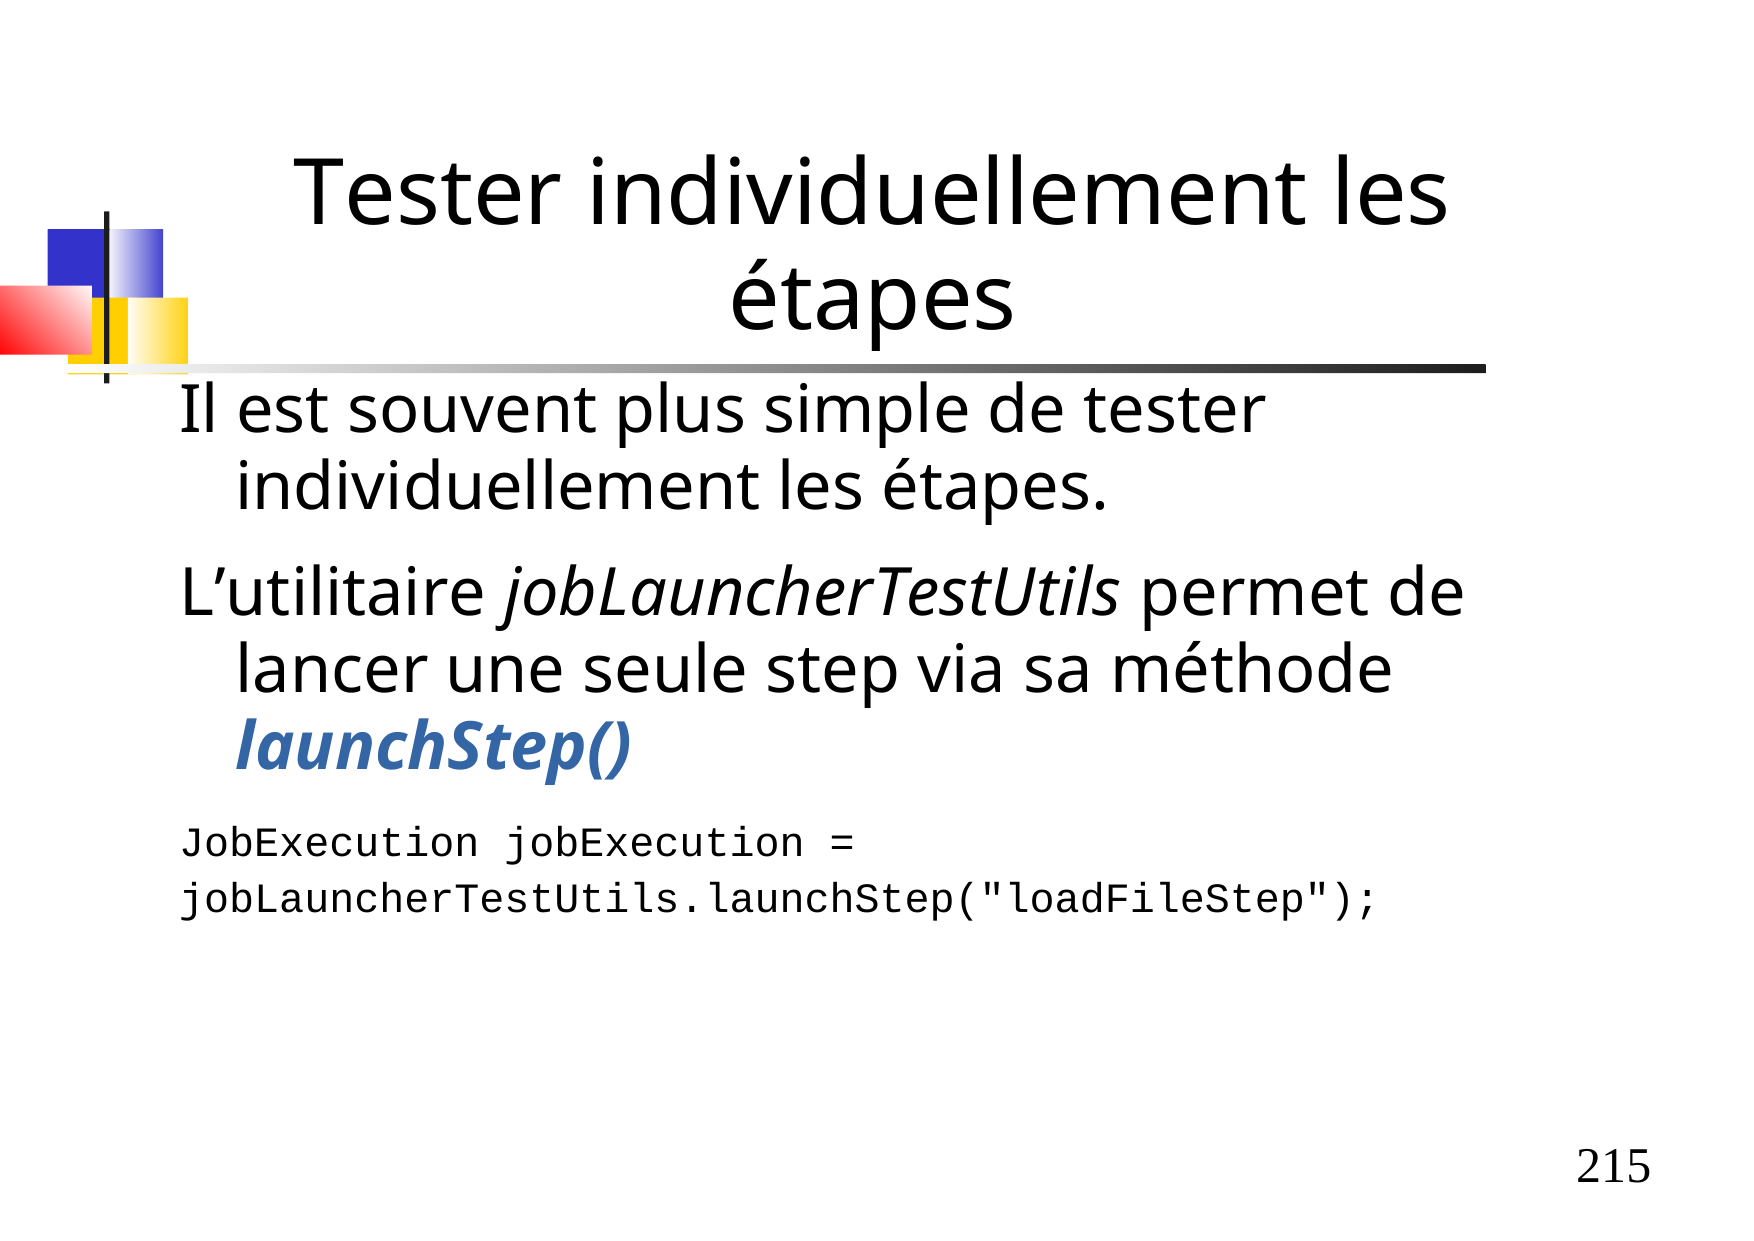

# Tester individuellement les étapes
Il est souvent plus simple de tester individuellement les étapes.
L’utilitaire jobLauncherTestUtils permet de lancer une seule step via sa méthode launchStep()
JobExecution jobExecution =
jobLauncherTestUtils.launchStep("loadFileStep");